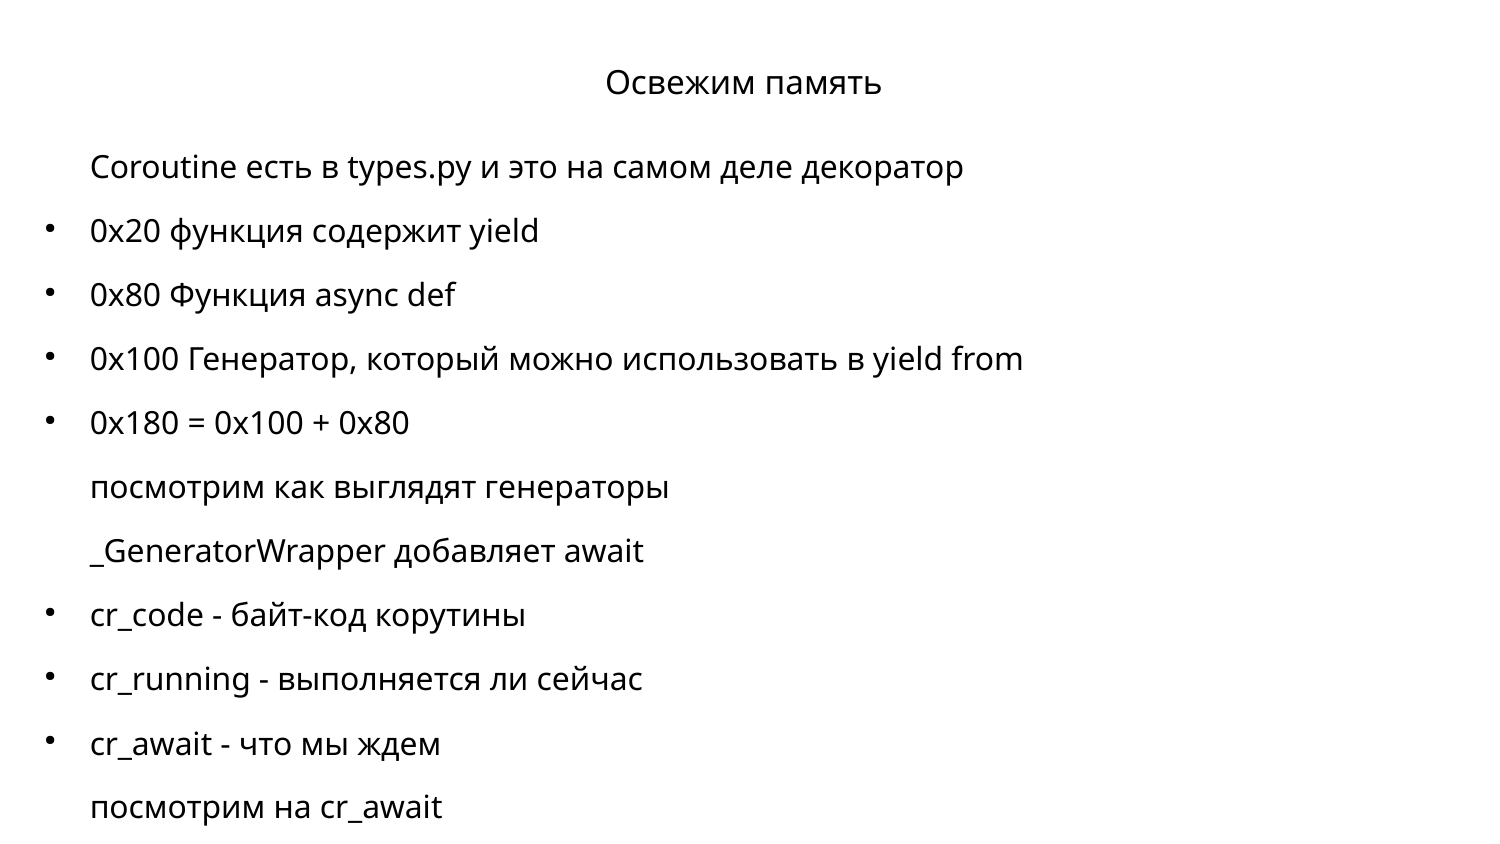

# Освежим память
Coroutine есть в types.py и это на самом деле декоратор
0x20 функция содержит yield
0x80 Функция async def
0x100 Генератор, который можно использовать в yield from
0x180 = 0x100 + 0x80
посмотрим как выглядят генераторы
_GeneratorWrapper добавляет await
cr_code - байт-код корутины
cr_running - выполняется ли сейчас
cr_await - что мы ждем
посмотрим на cr_await